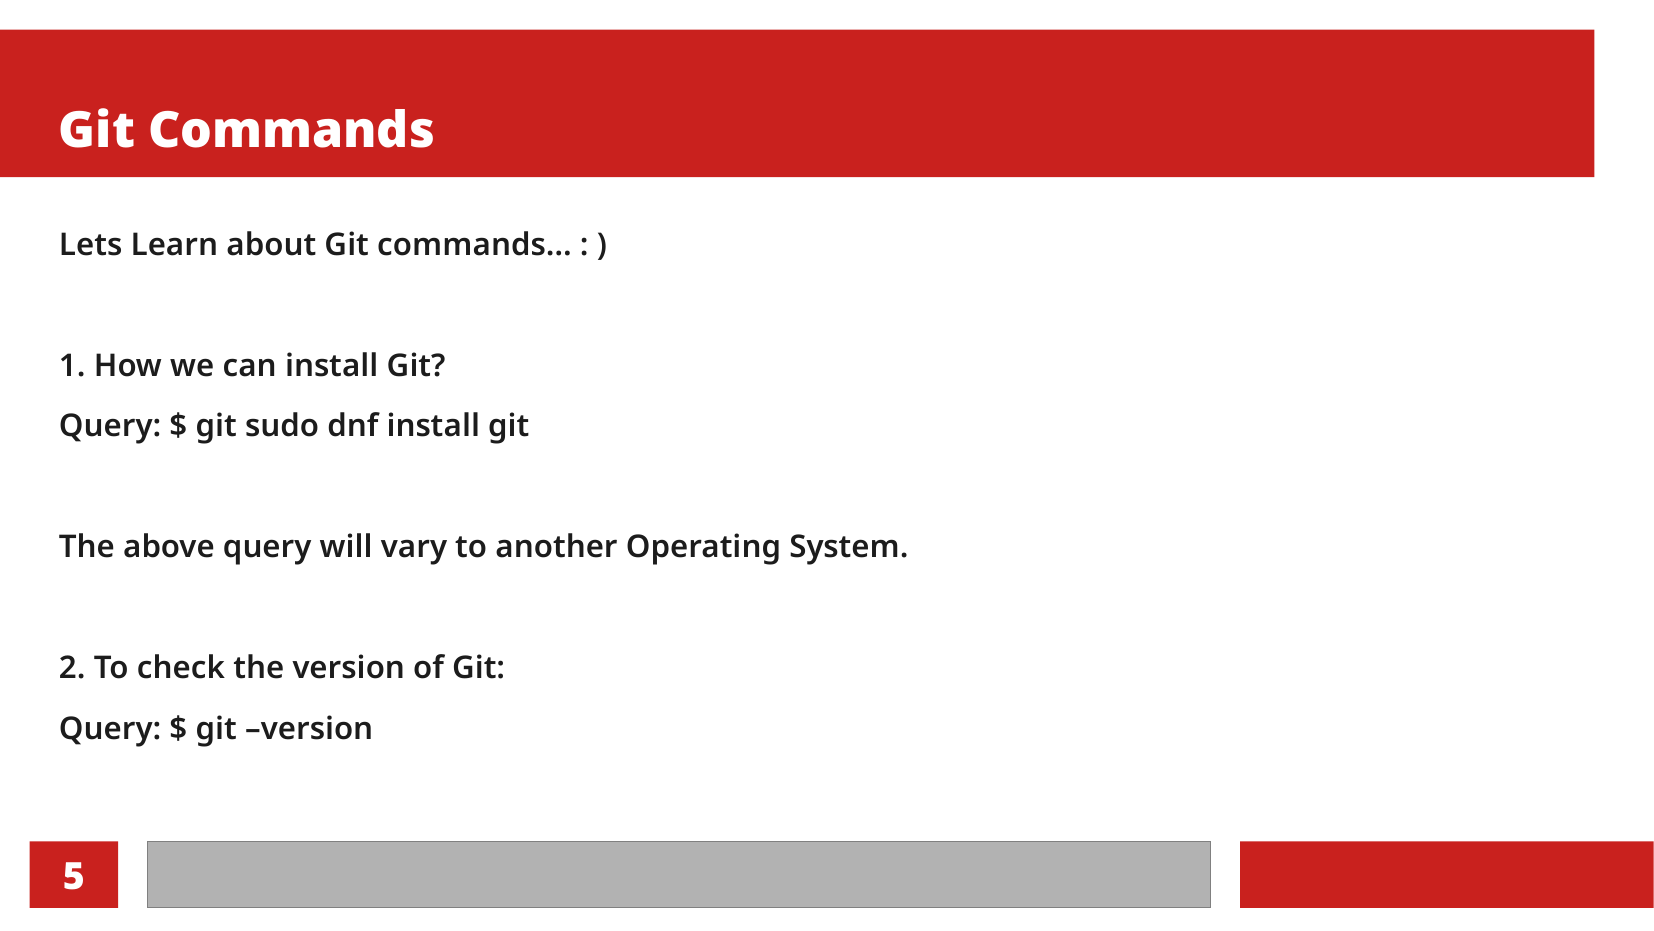

# Git Commands
Lets Learn about Git commands… : )
1. How we can install Git?
Query: $ git sudo dnf install git
The above query will vary to another Operating System.
2. To check the version of Git:
Query: $ git –version
5